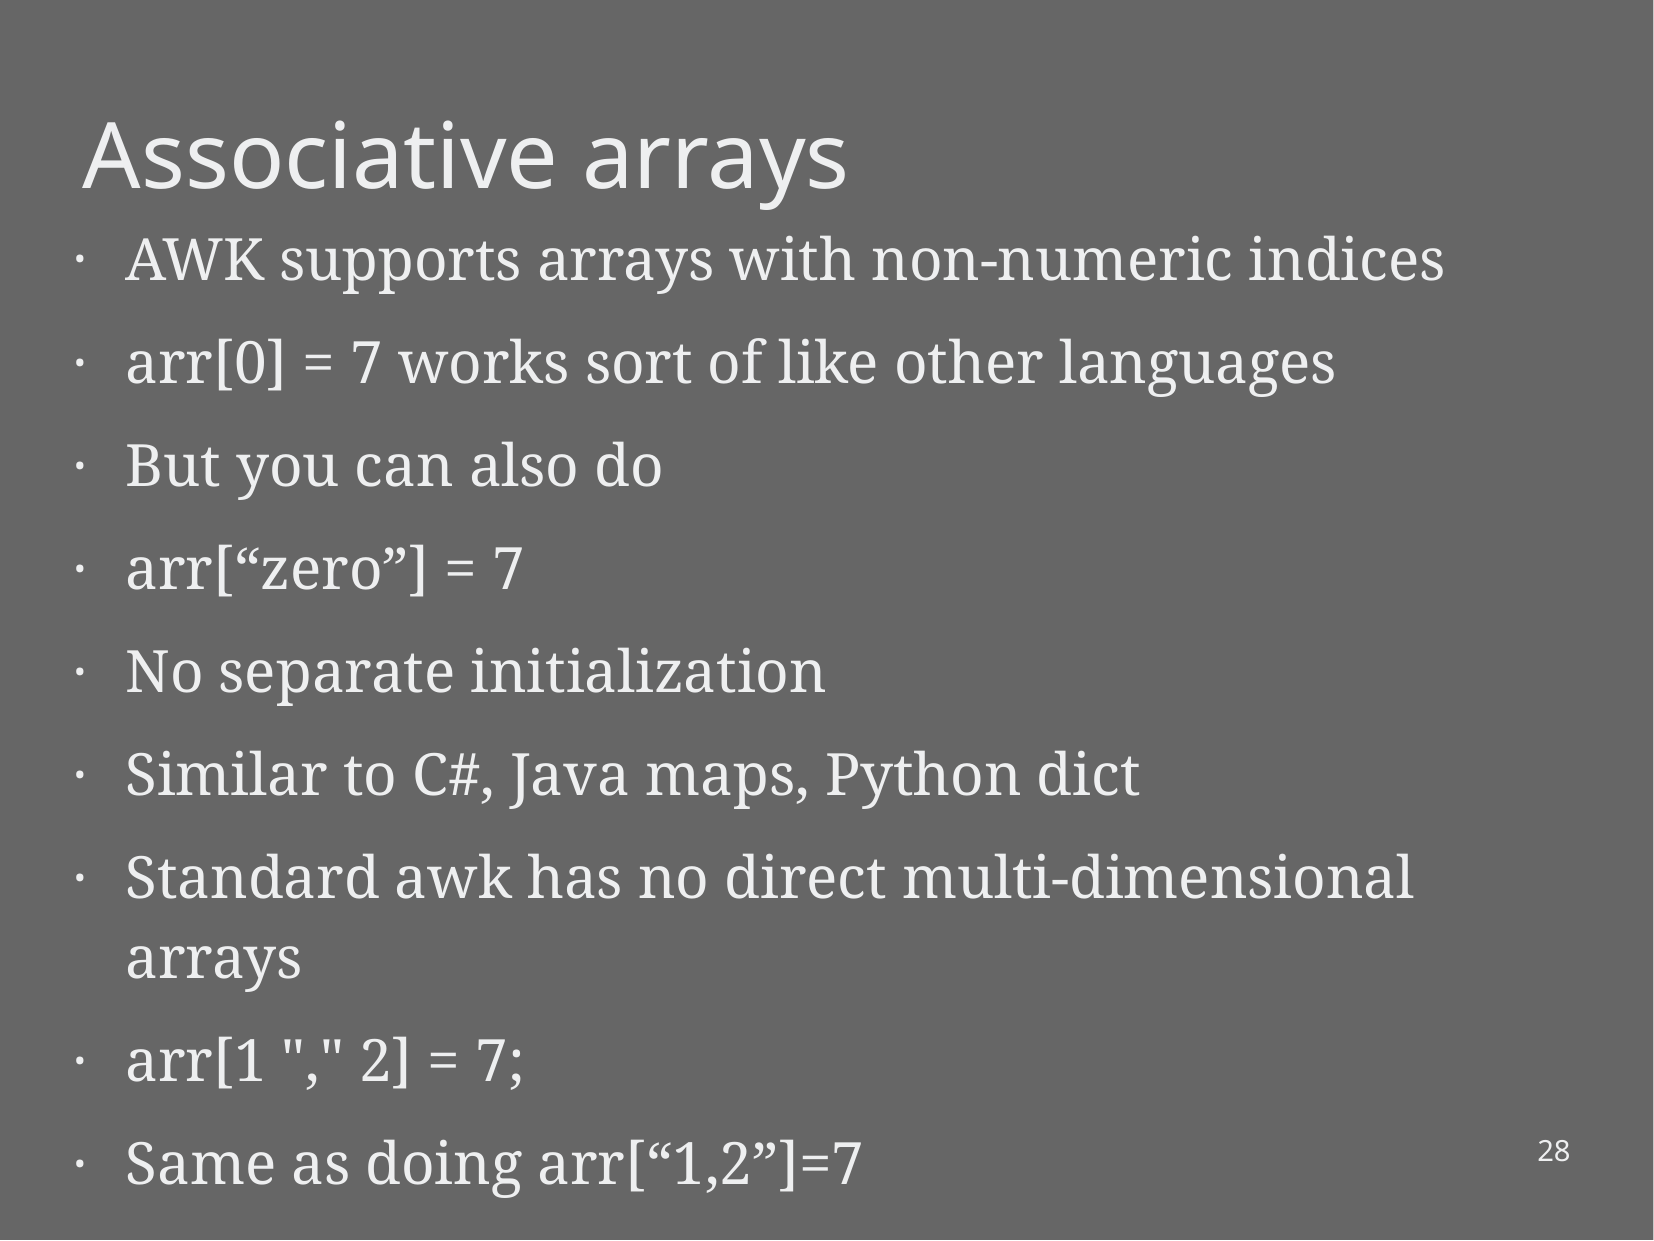

# Associative arrays
AWK supports arrays with non-numeric indices
arr[0] = 7 works sort of like other languages
But you can also do
arr[“zero”] = 7
No separate initialization
Similar to C#, Java maps, Python dict
Standard awk has no direct multi-dimensional arrays
arr[1 "," 2] = 7;
Same as doing arr[“1,2”]=7
28